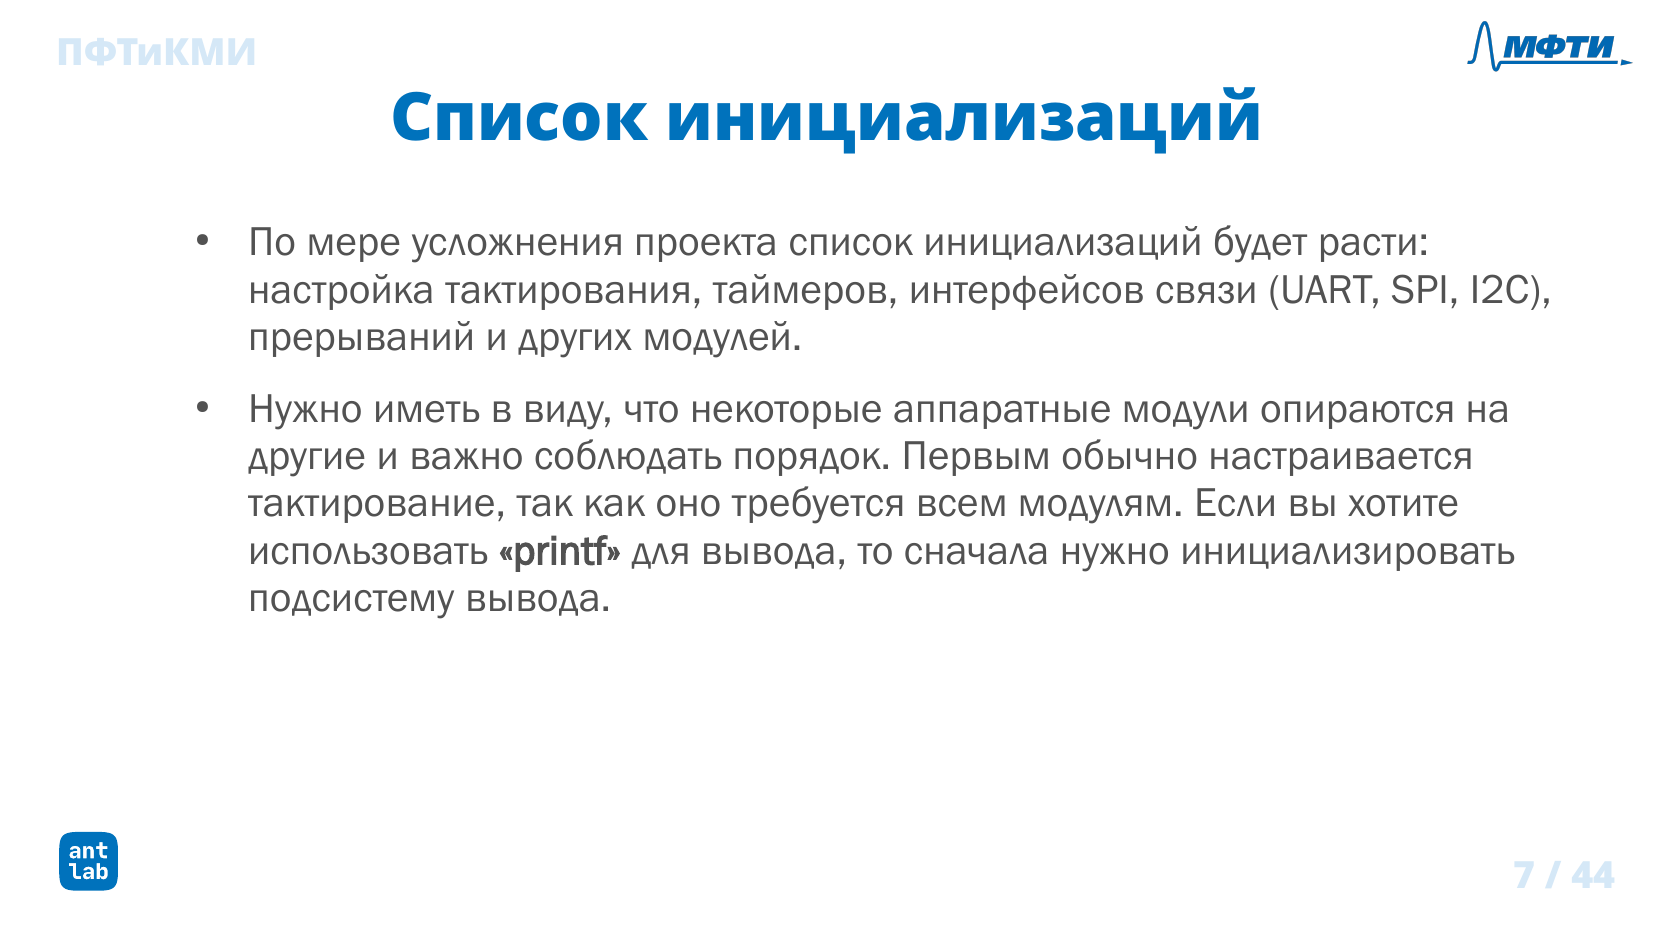

# Список инициализаций
По мере усложнения проекта список инициализаций будет расти: настройка тактирования, таймеров, интерфейсов связи (UART, SPI, I2C), прерываний и других модулей.
Нужно иметь в виду, что некоторые аппаратные модули опираются на другие и важно соблюдать порядок. Первым обычно настраивается тактирование, так как оно требуется всем модулям. Если вы хотите использовать «printf» для вывода, то сначала нужно инициализировать подсистему вывода.